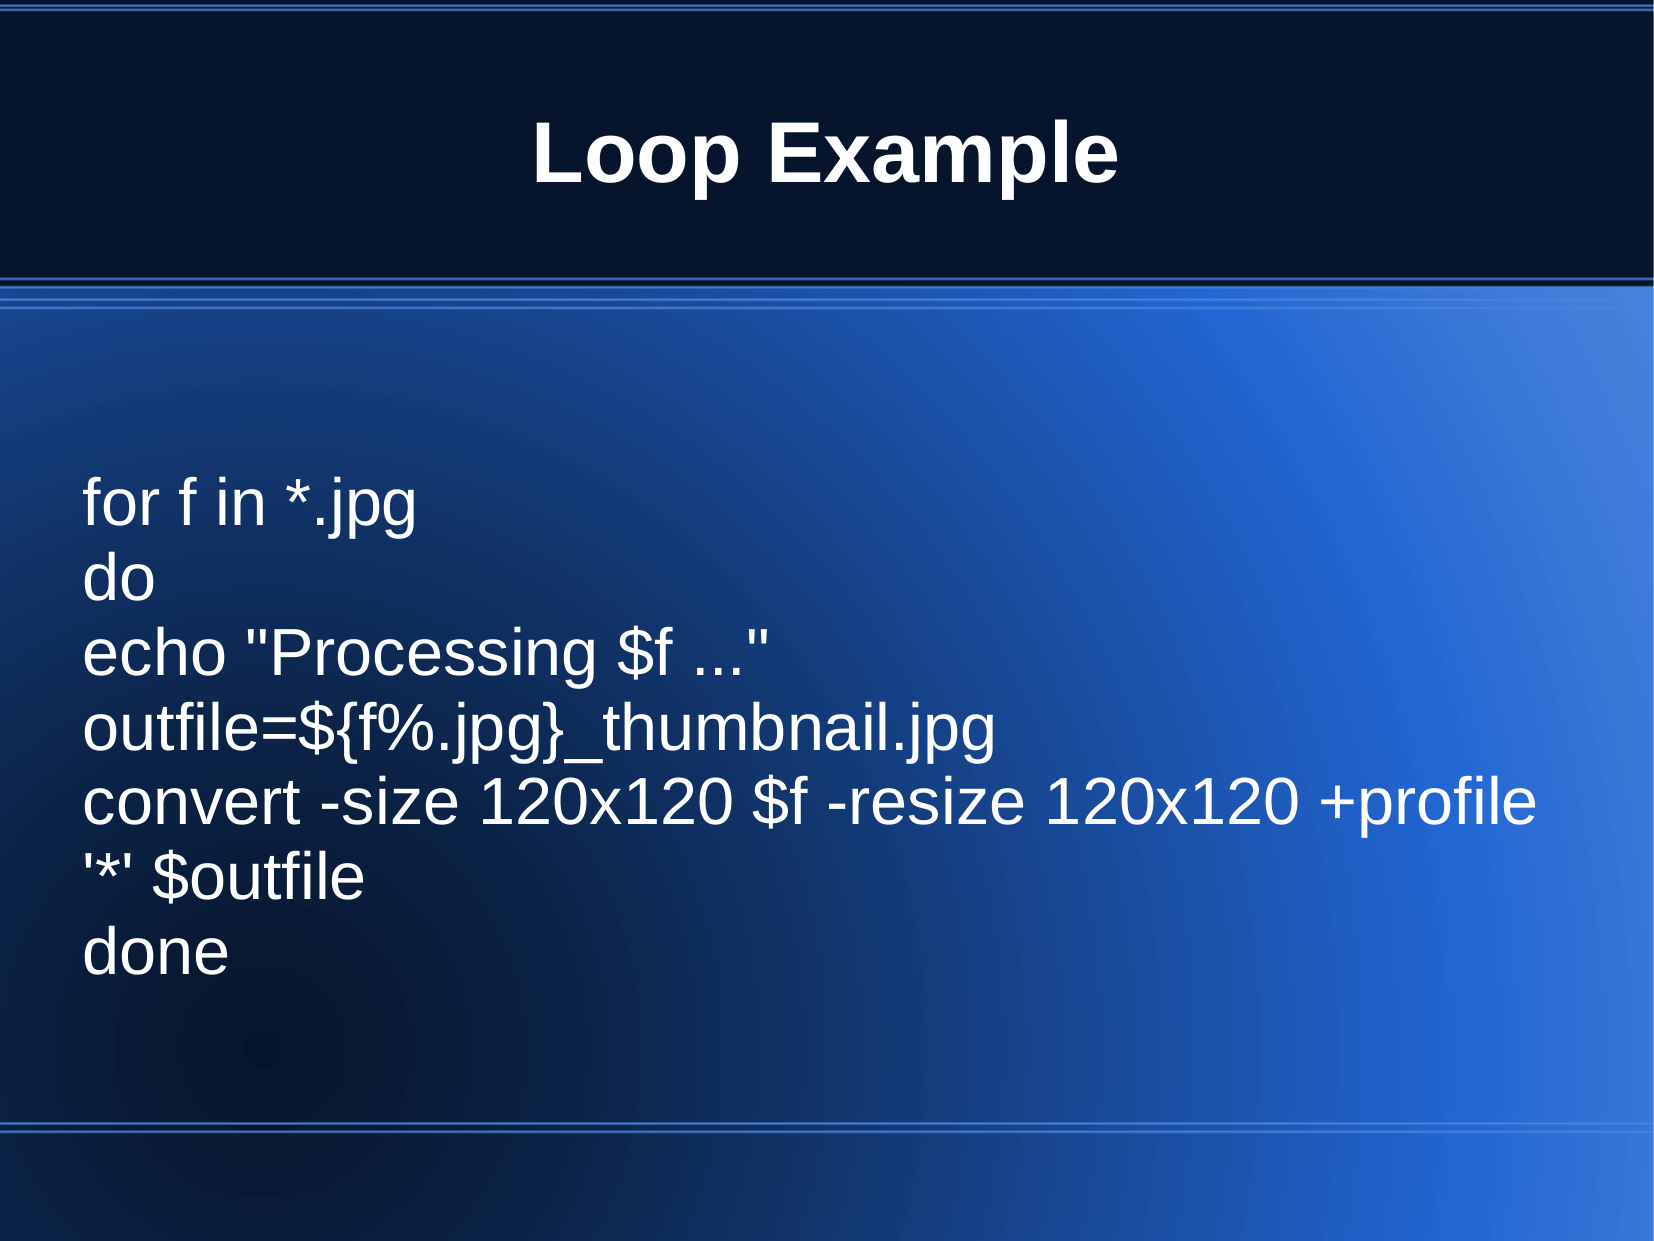

# Loop Example
for f in *.jpg
do
echo "Processing $f ..."
outfile=${f%.jpg}_thumbnail.jpg
convert -size 120x120 $f -resize 120x120 +profile '*' $outfile
done